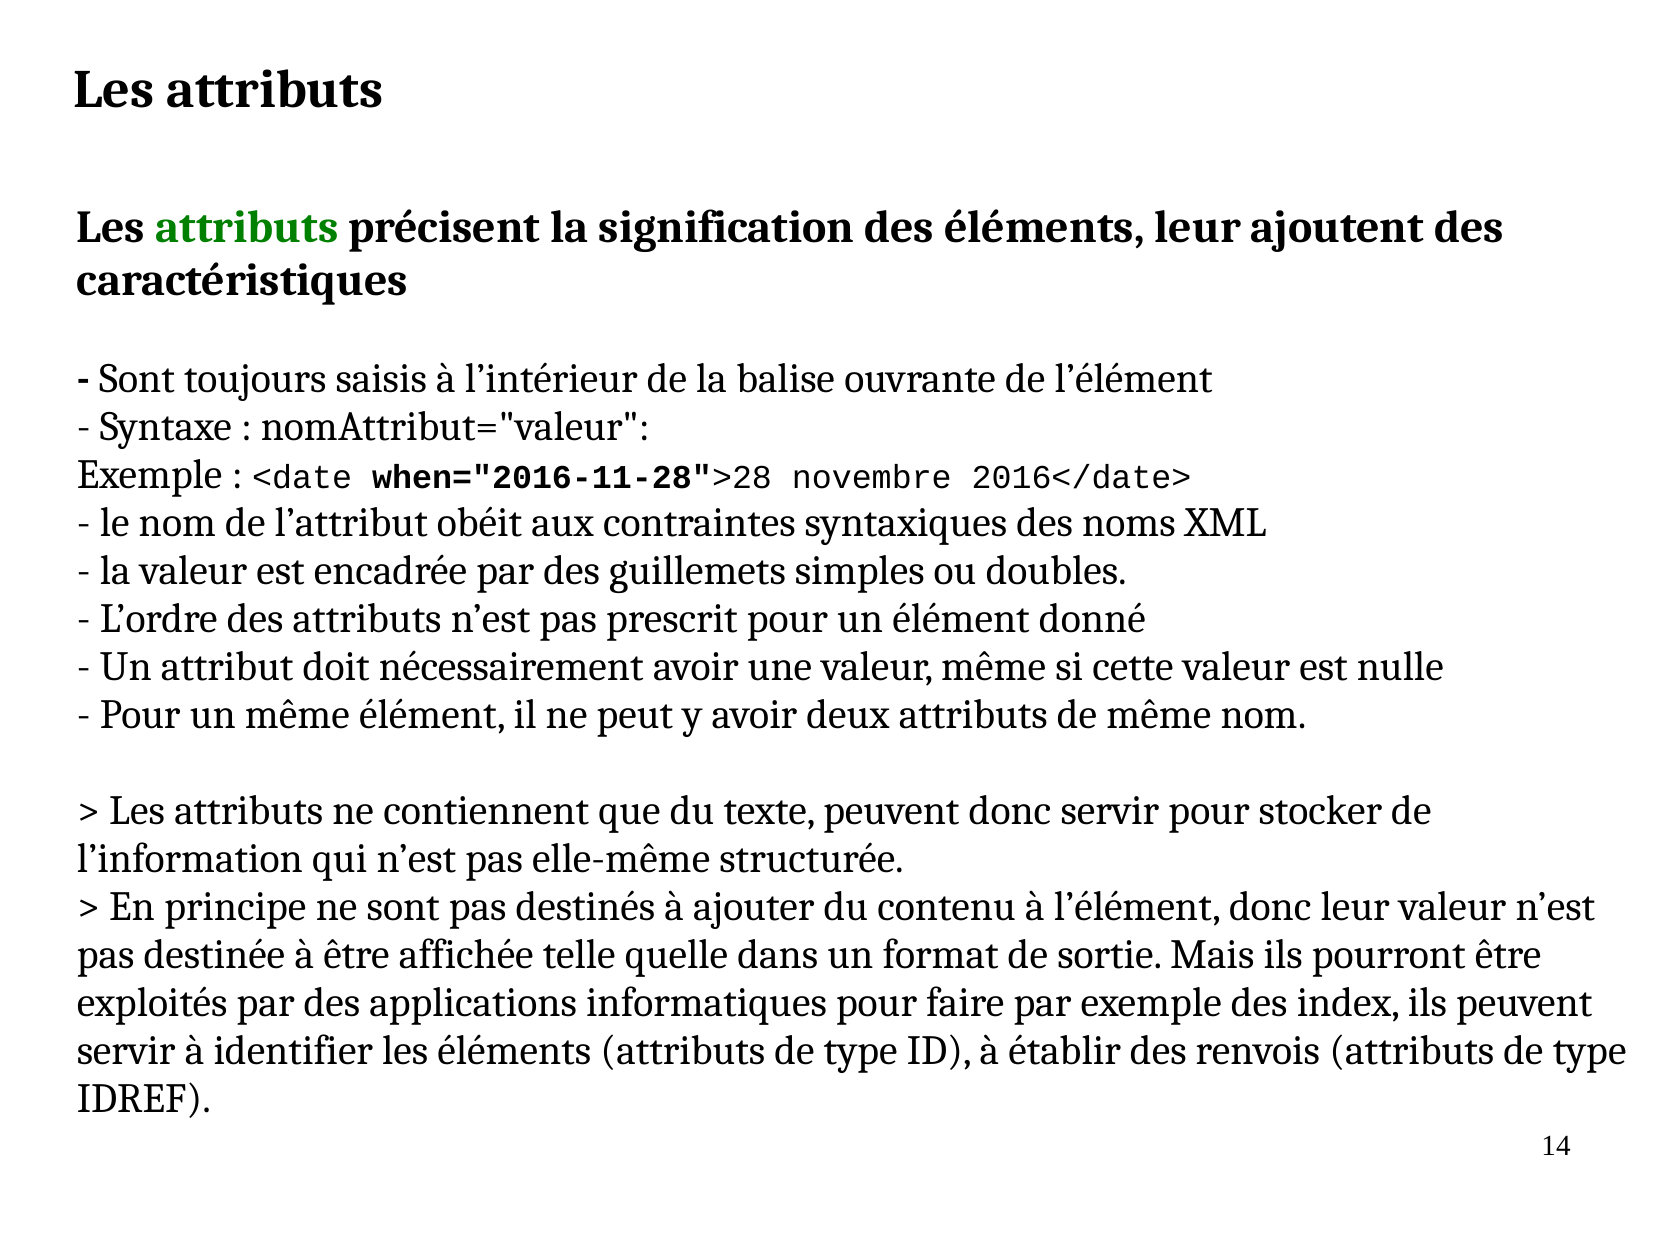

# Les attributs
Les attributs précisent la signification des éléments, leur ajoutent des caractéristiques
- Sont toujours saisis à l’intérieur de la balise ouvrante de l’élément
- Syntaxe : nomAttribut="valeur":
Exemple : <date when="2016-11-28">28 novembre 2016</date>
- le nom de l’attribut obéit aux contraintes syntaxiques des noms XML
- la valeur est encadrée par des guillemets simples ou doubles.
- L’ordre des attributs n’est pas prescrit pour un élément donné
- Un attribut doit nécessairement avoir une valeur, même si cette valeur est nulle
- Pour un même élément, il ne peut y avoir deux attributs de même nom.
> Les attributs ne contiennent que du texte, peuvent donc servir pour stocker de l’information qui n’est pas elle-même structurée.
> En principe ne sont pas destinés à ajouter du contenu à l’élément, donc leur valeur n’est pas destinée à être affichée telle quelle dans un format de sortie. Mais ils pourront être exploités par des applications informatiques pour faire par exemple des index, ils peuvent servir à identifier les éléments (attributs de type ID), à établir des renvois (attributs de type IDREF).
14